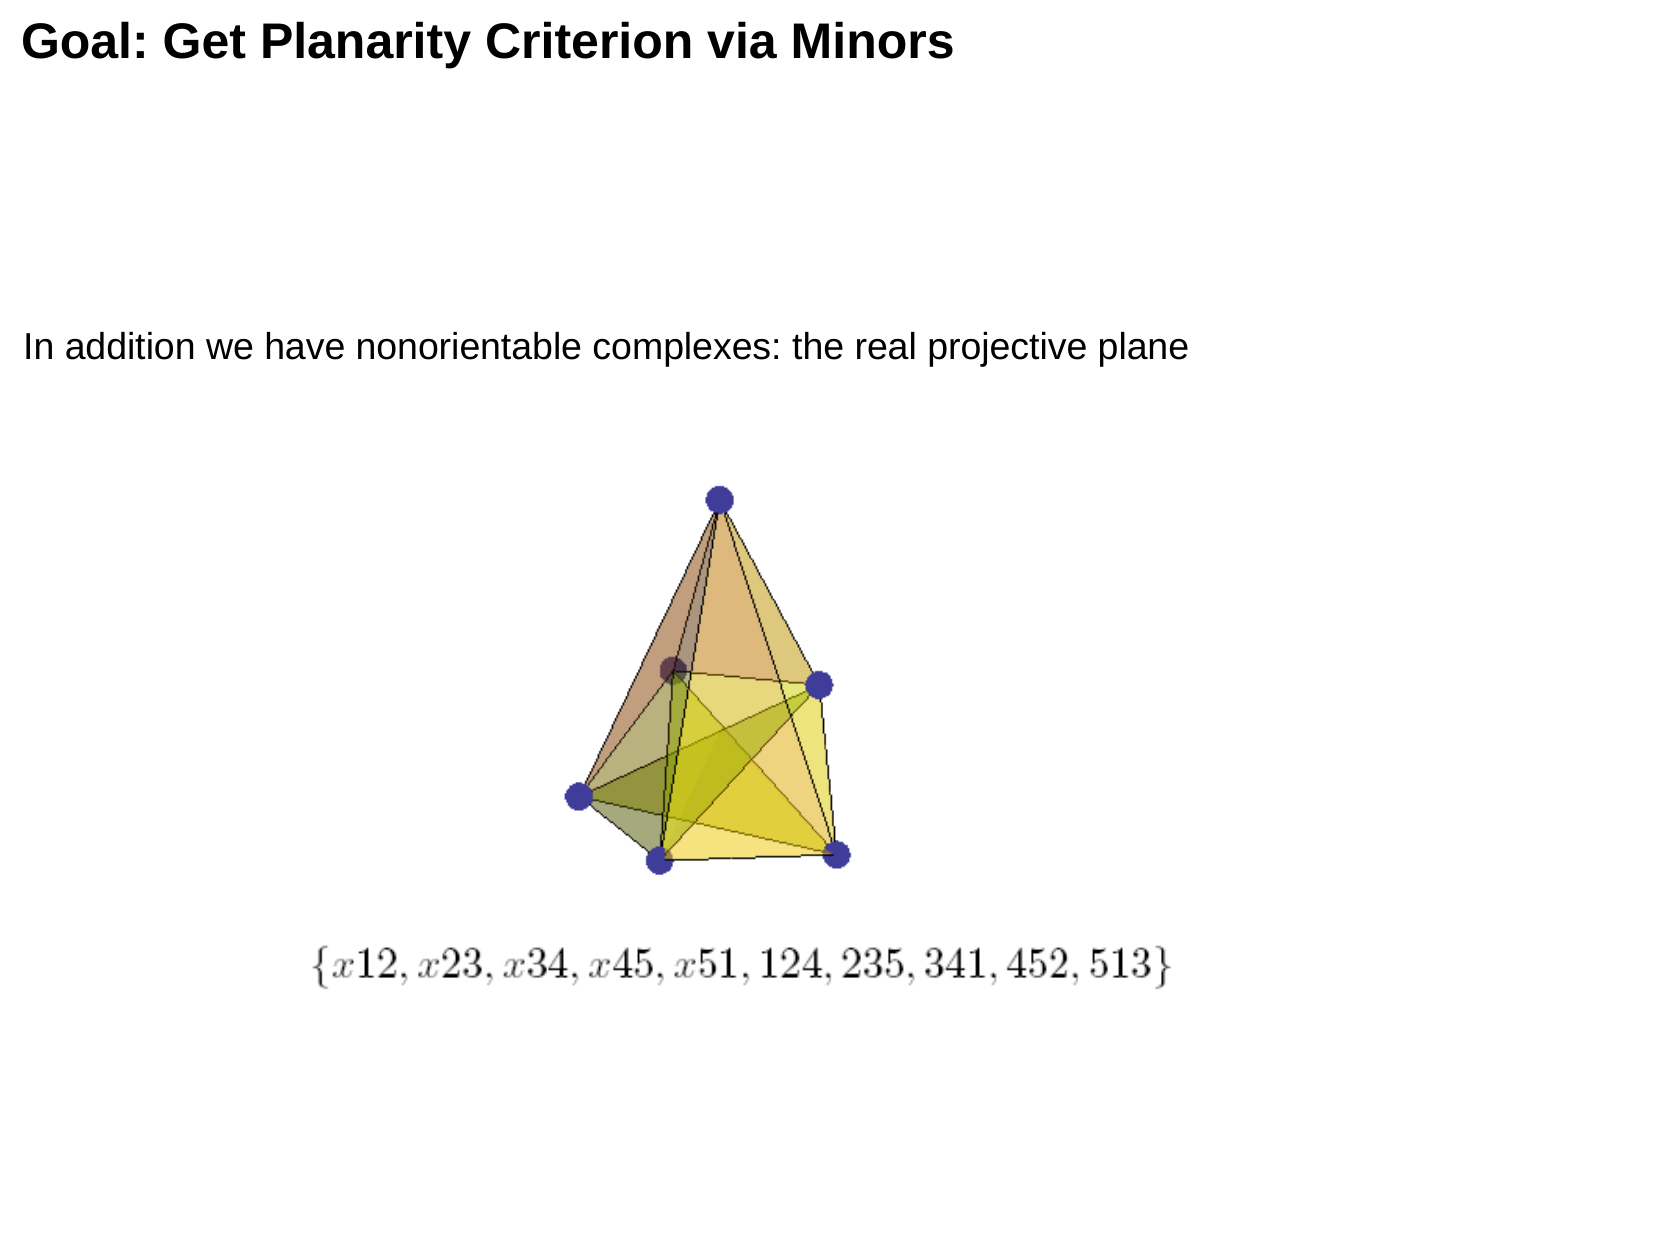

Goal: Get Planarity Criterion via Minors
In addition we have nonorientable complexes: the real projective plane